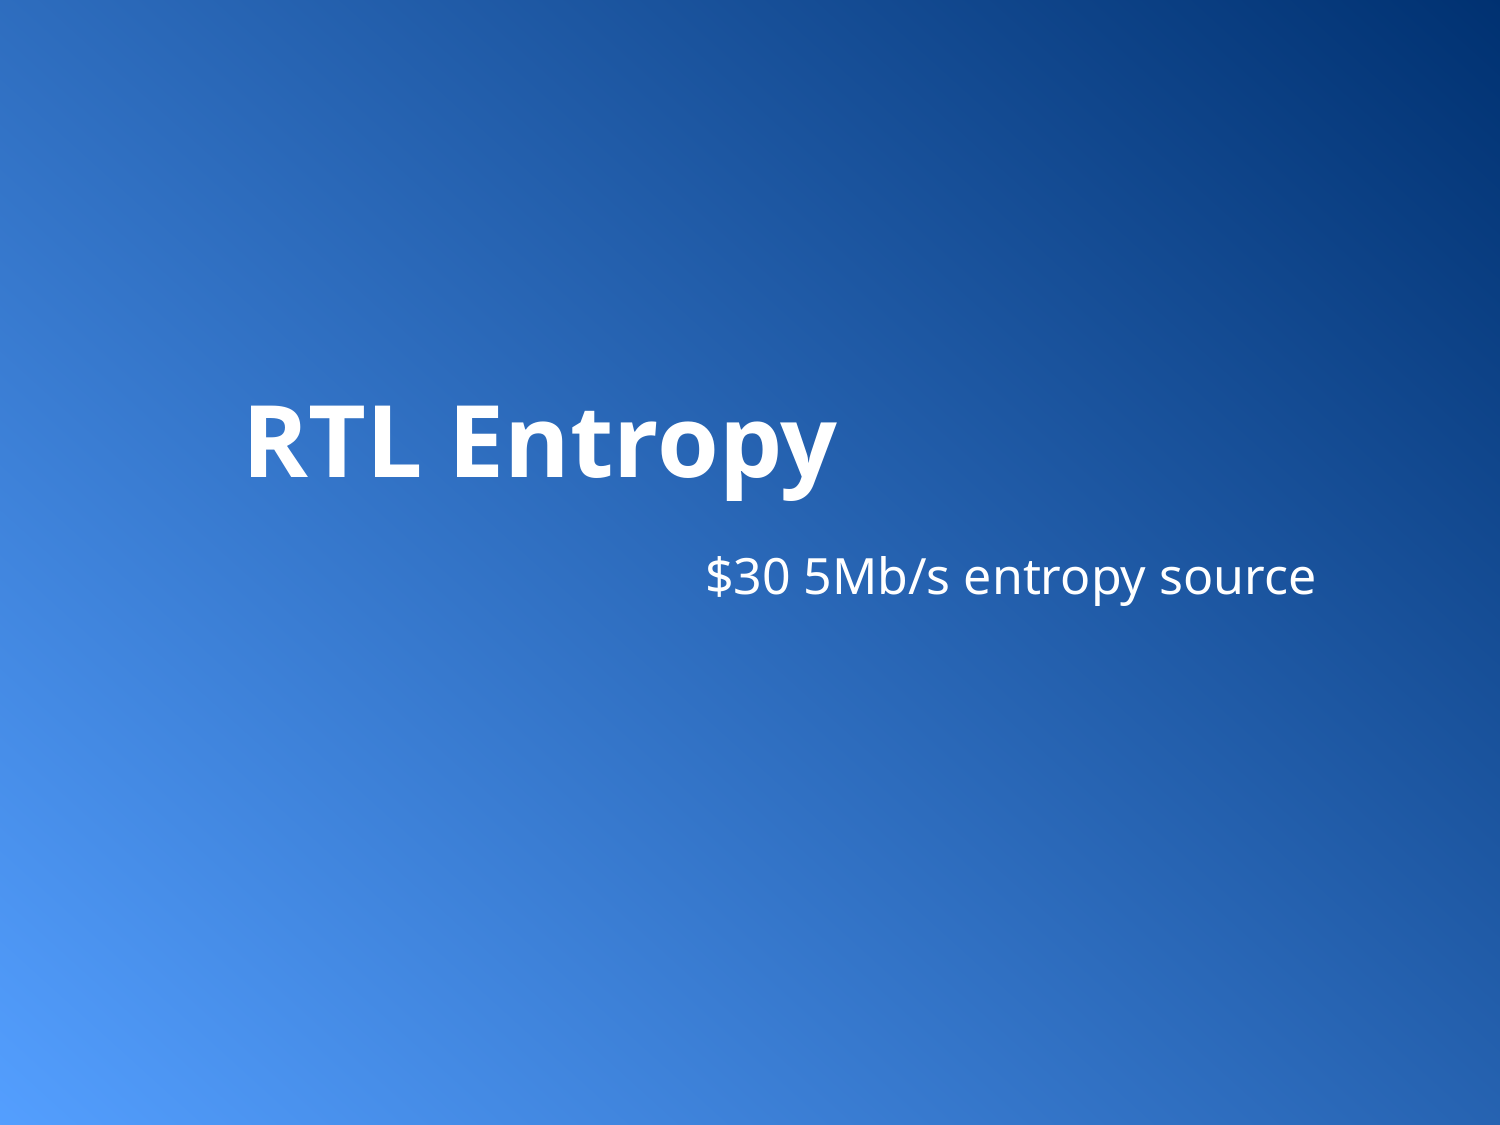

# RTL Entropy
$30 5Mb/s entropy source